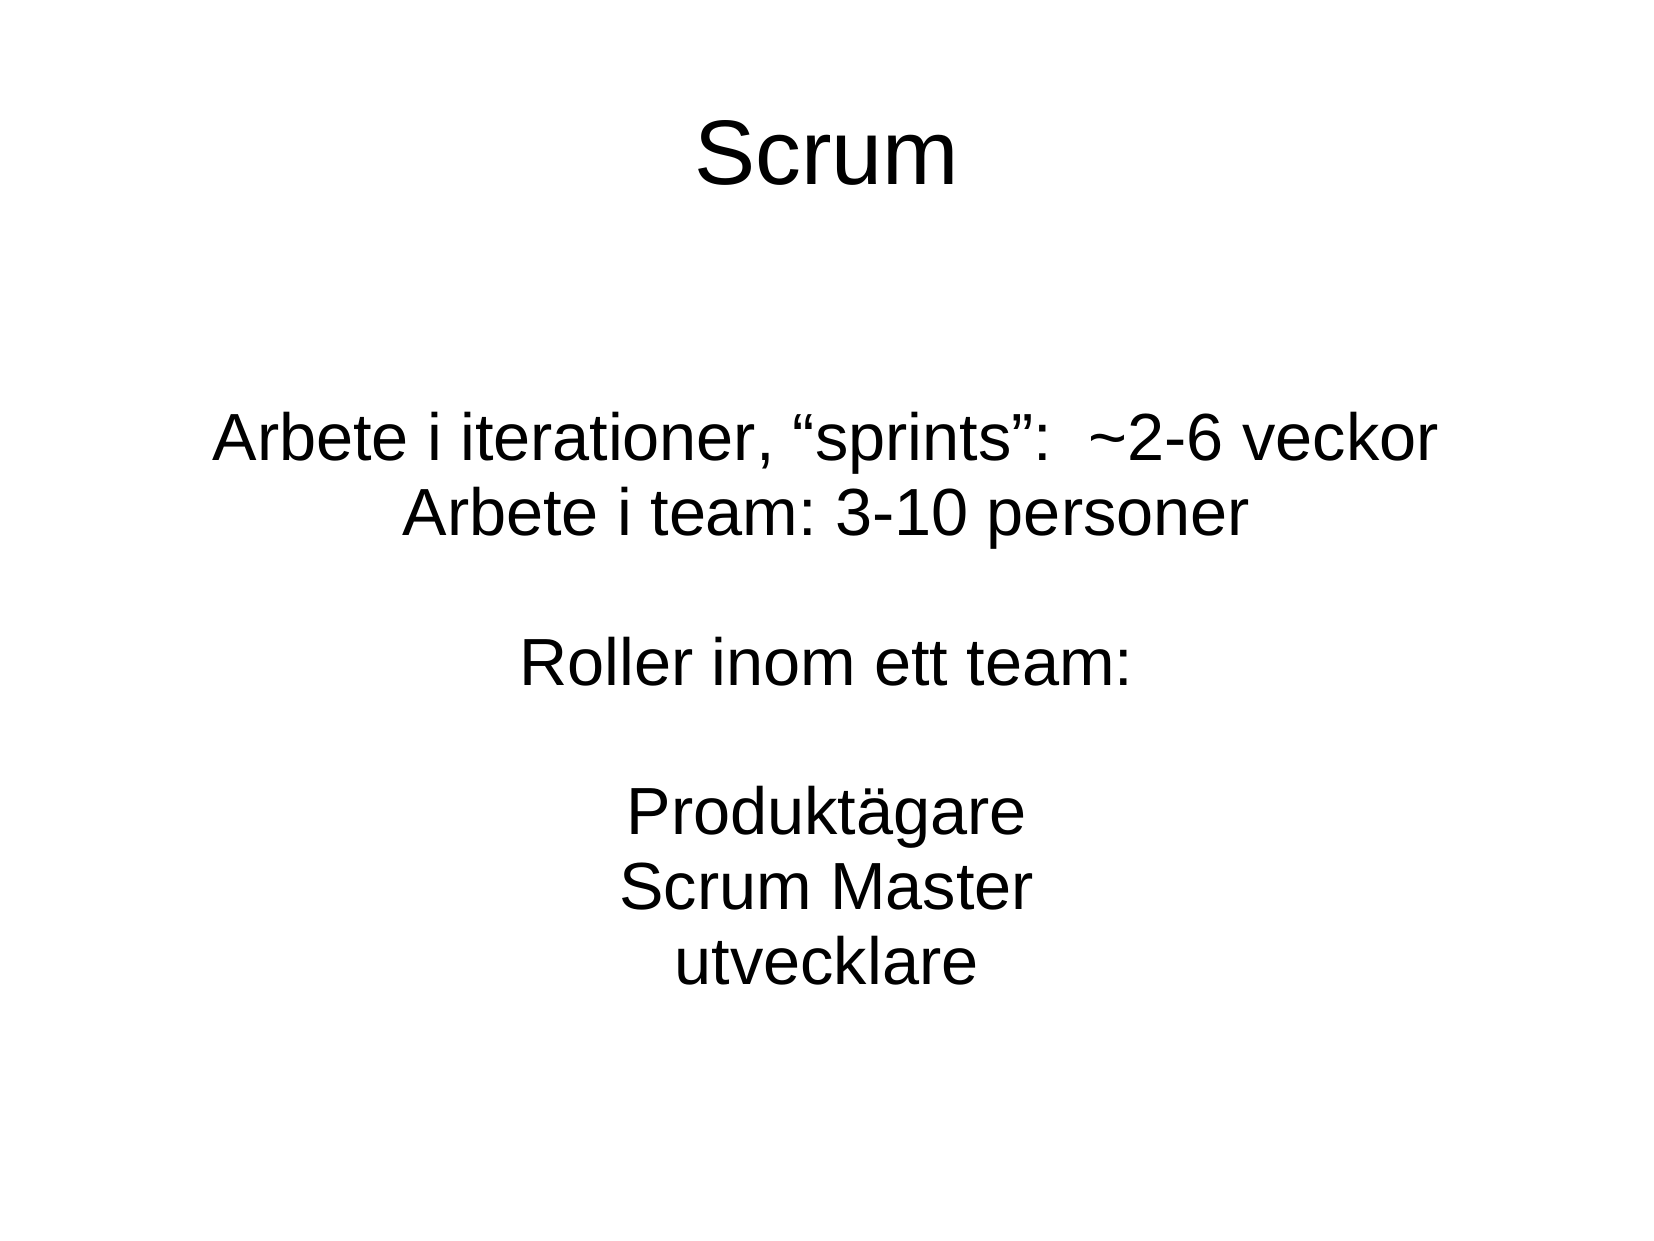

# Scrum
Arbete i iterationer, “sprints”: ~2-6 veckor
Arbete i team: 3-10 personer
Roller inom ett team:
Produktägare
Scrum Master
utvecklare